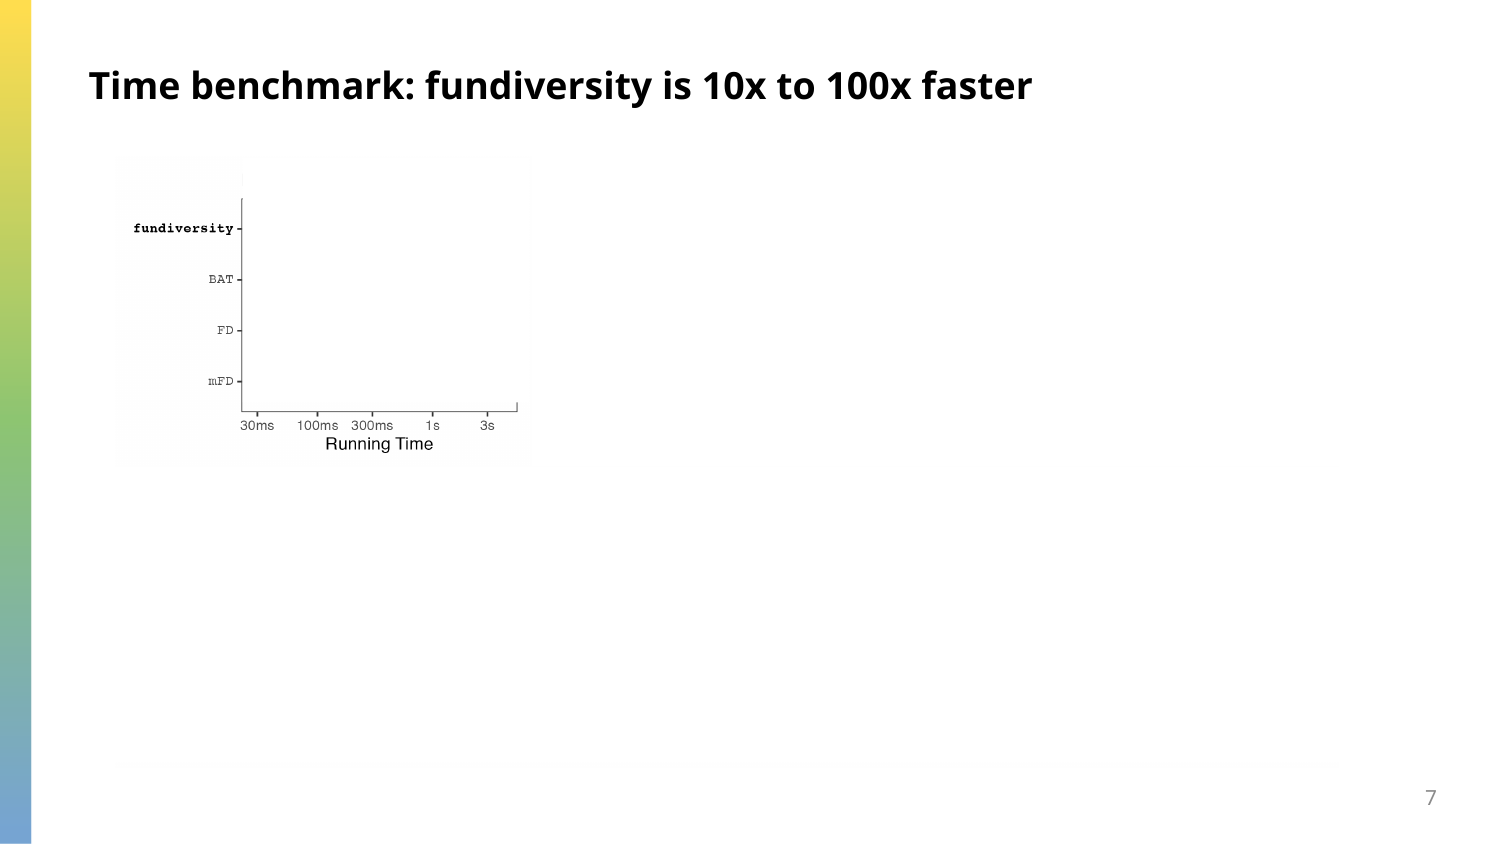

# Time benchmark: fundiversity is 10x to 100x faster
7